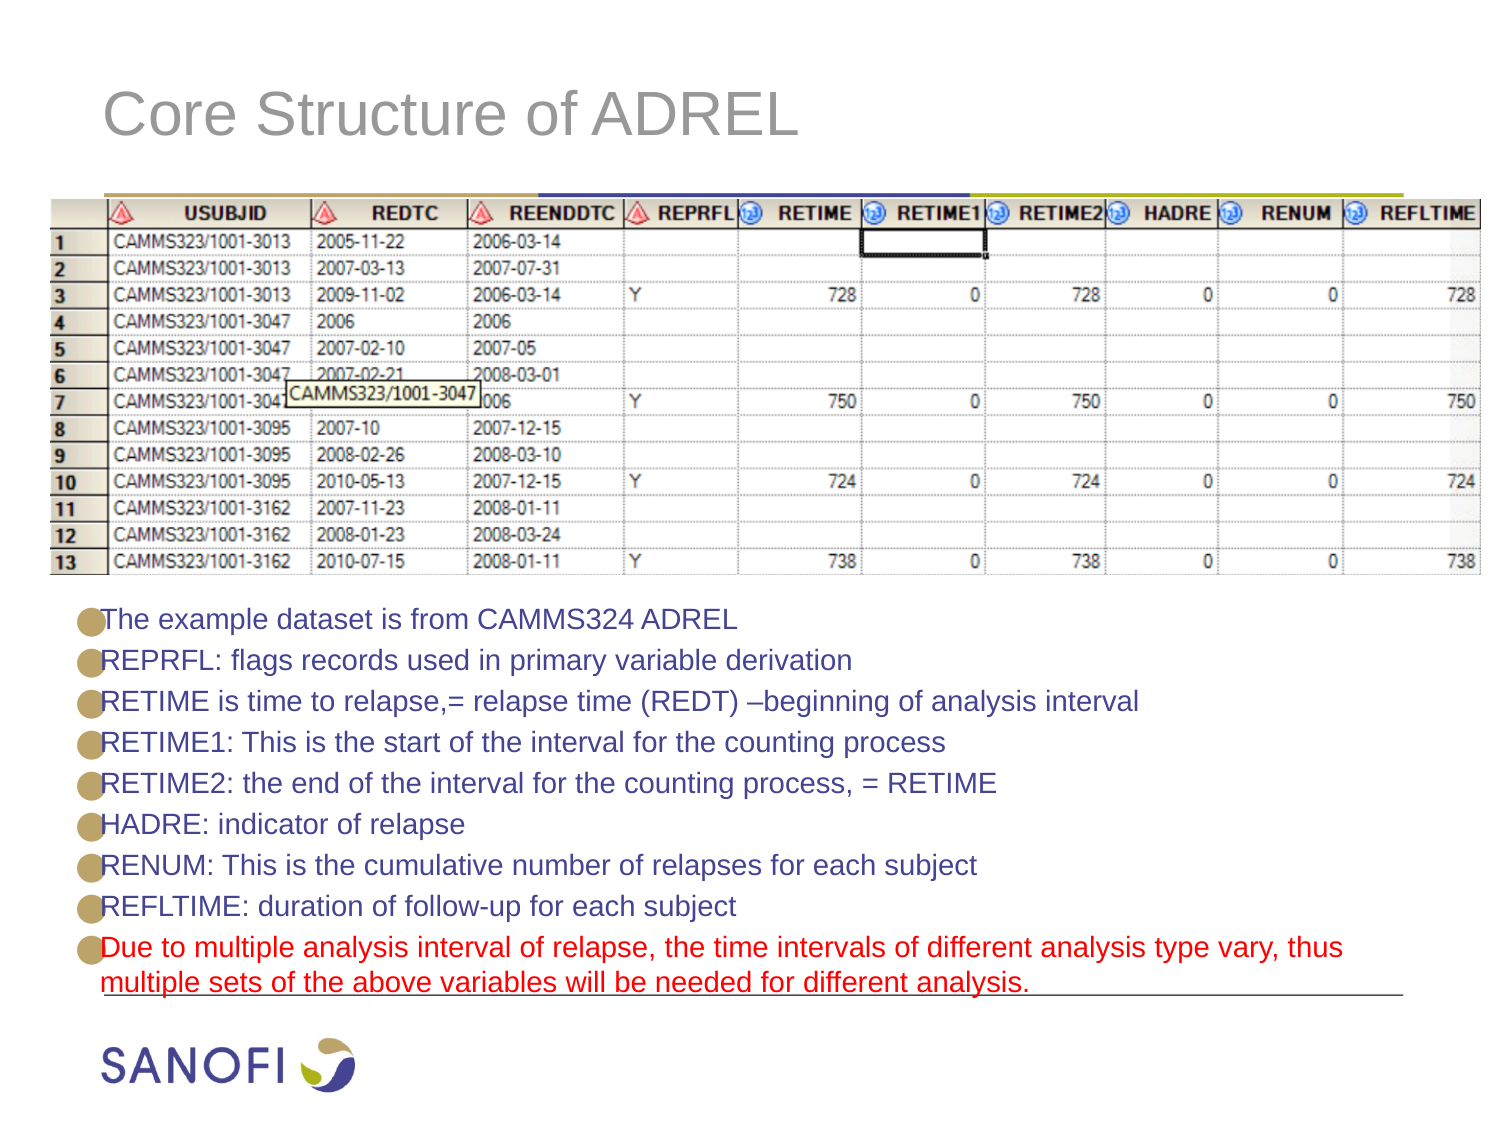

# Core Structure of ADREL
The example dataset is from CAMMS324 ADREL
REPRFL: flags records used in primary variable derivation
RETIME is time to relapse,= relapse time (REDT) –beginning of analysis interval
RETIME1: This is the start of the interval for the counting process
RETIME2: the end of the interval for the counting process, = RETIME
HADRE: indicator of relapse
RENUM: This is the cumulative number of relapses for each subject
REFLTIME: duration of follow-up for each subject
Due to multiple analysis interval of relapse, the time intervals of different analysis type vary, thus multiple sets of the above variables will be needed for different analysis.